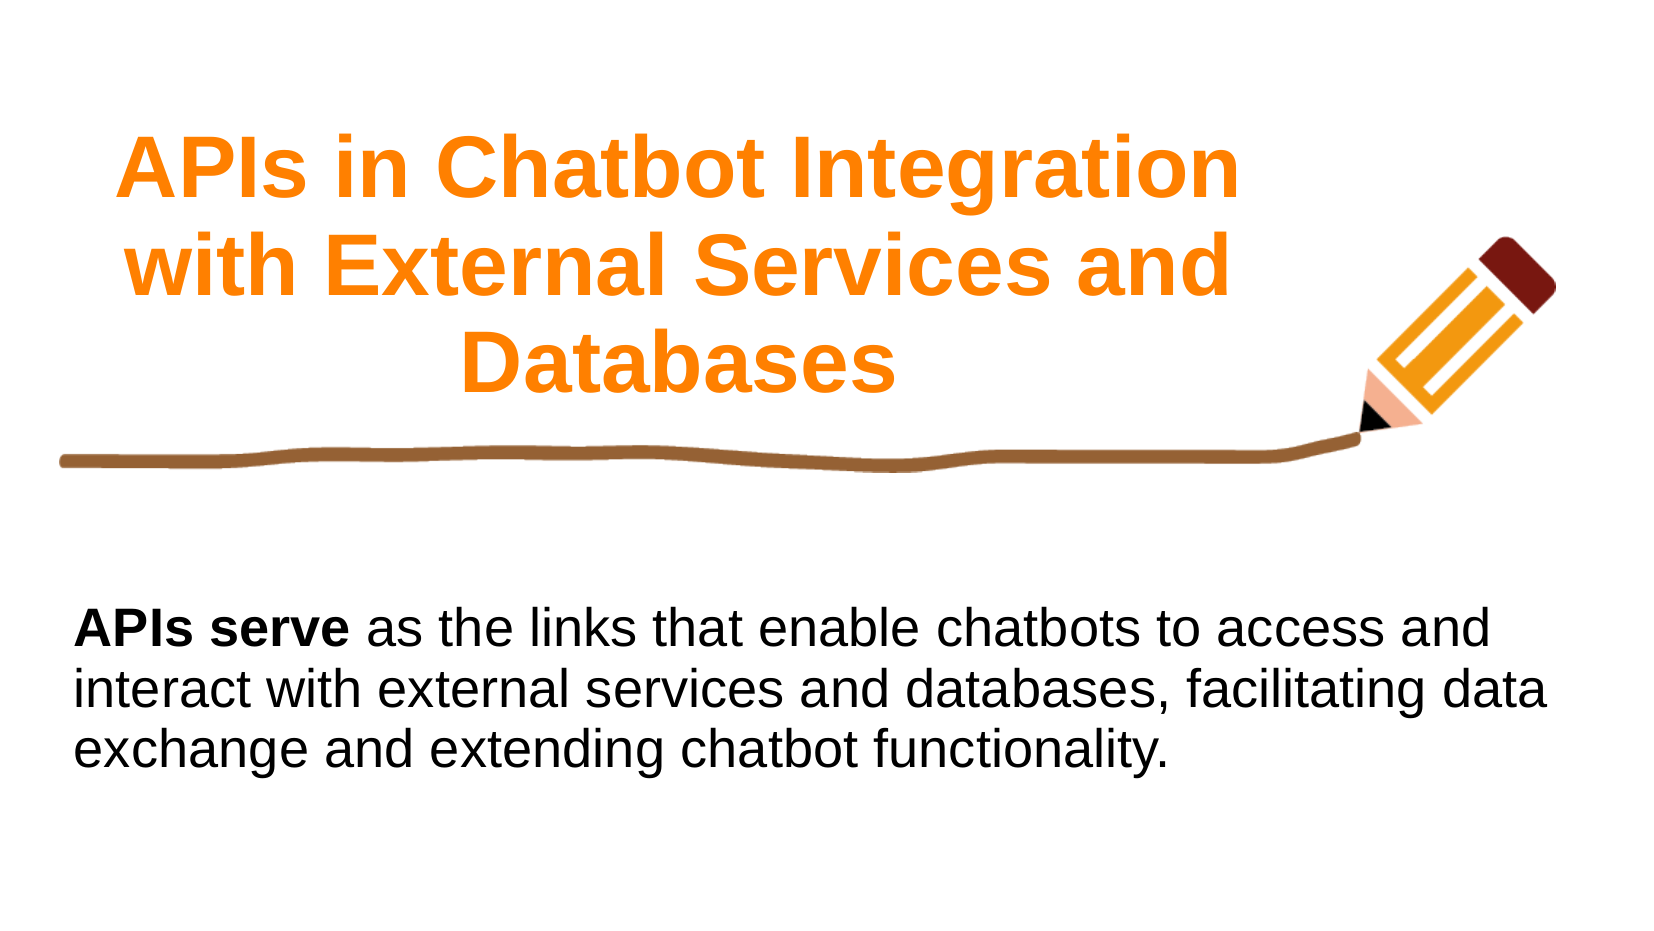

# APIs in Chatbot Integration with External Services and Databases
APIs serve as the links that enable chatbots to access and interact with external services and databases, facilitating data exchange and extending chatbot functionality.